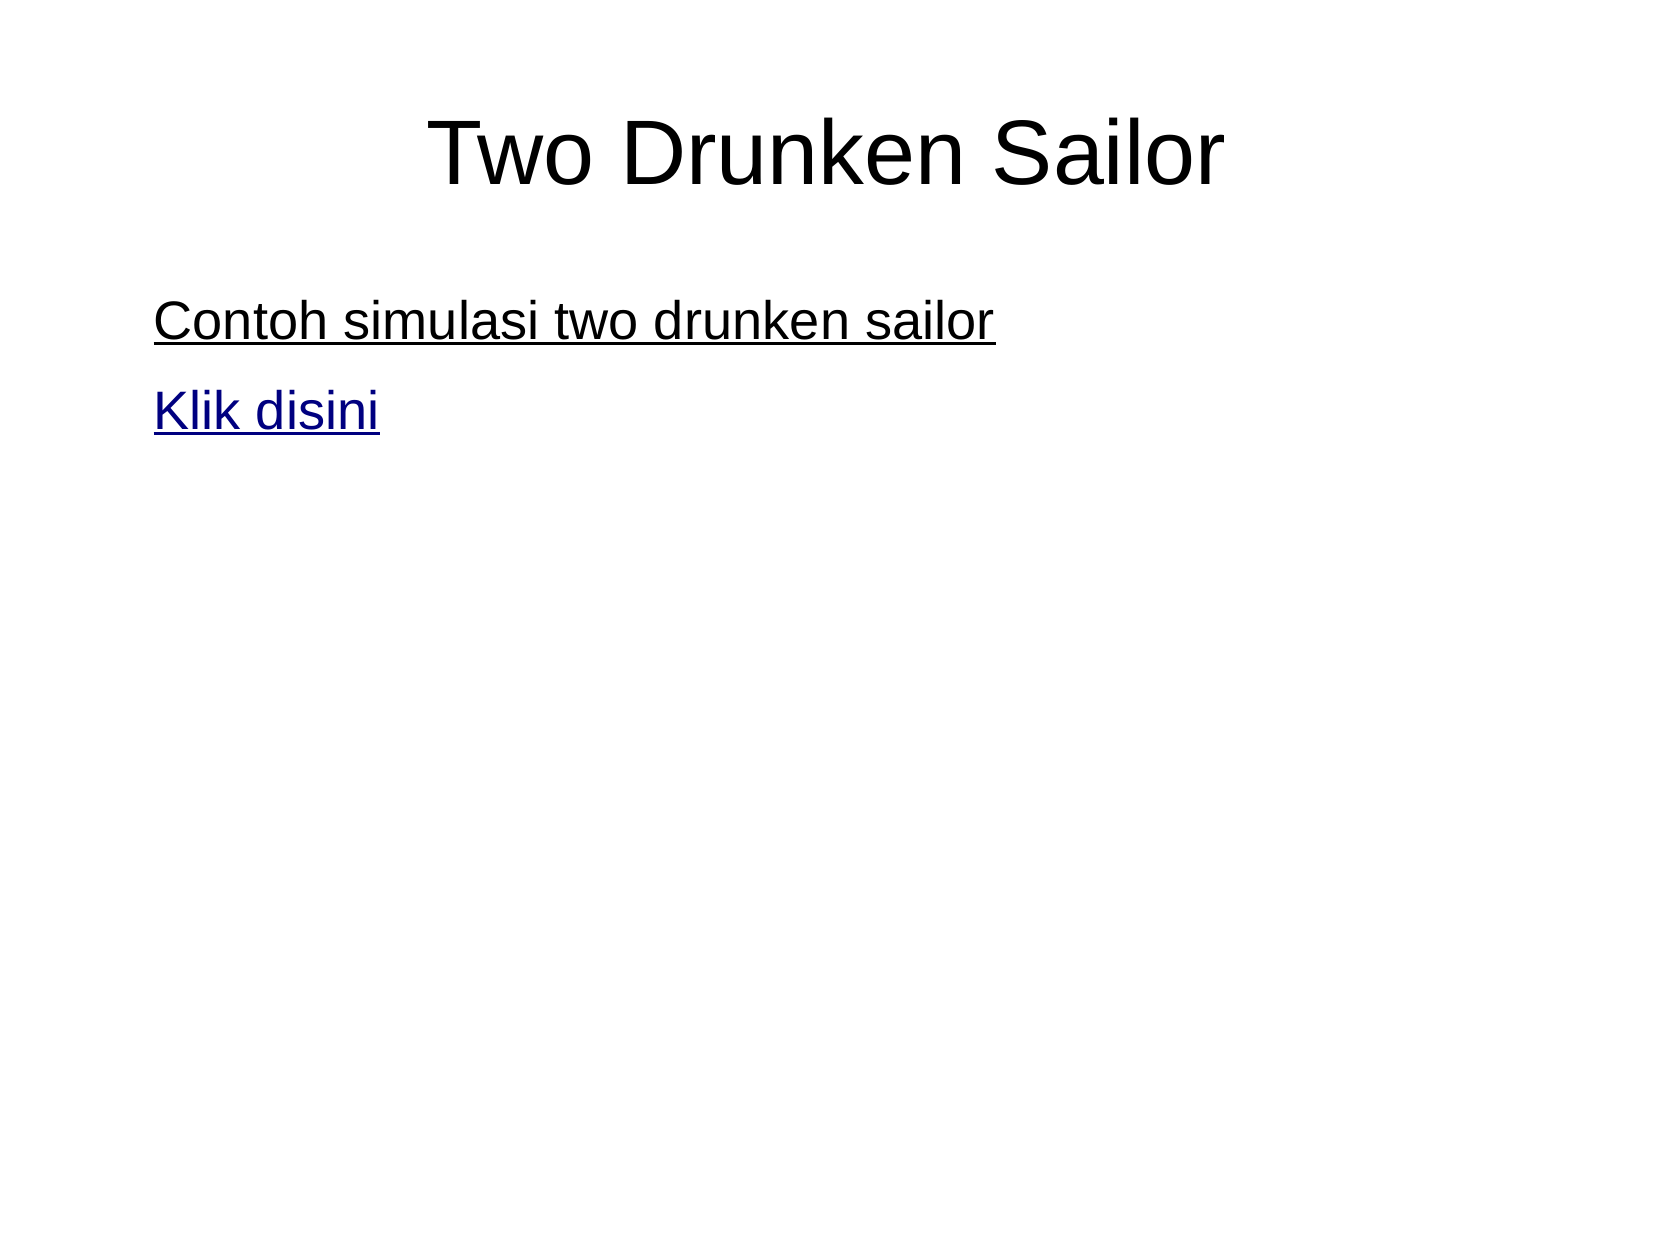

# Two Drunken Sailor
Contoh simulasi two drunken sailor
Klik disini